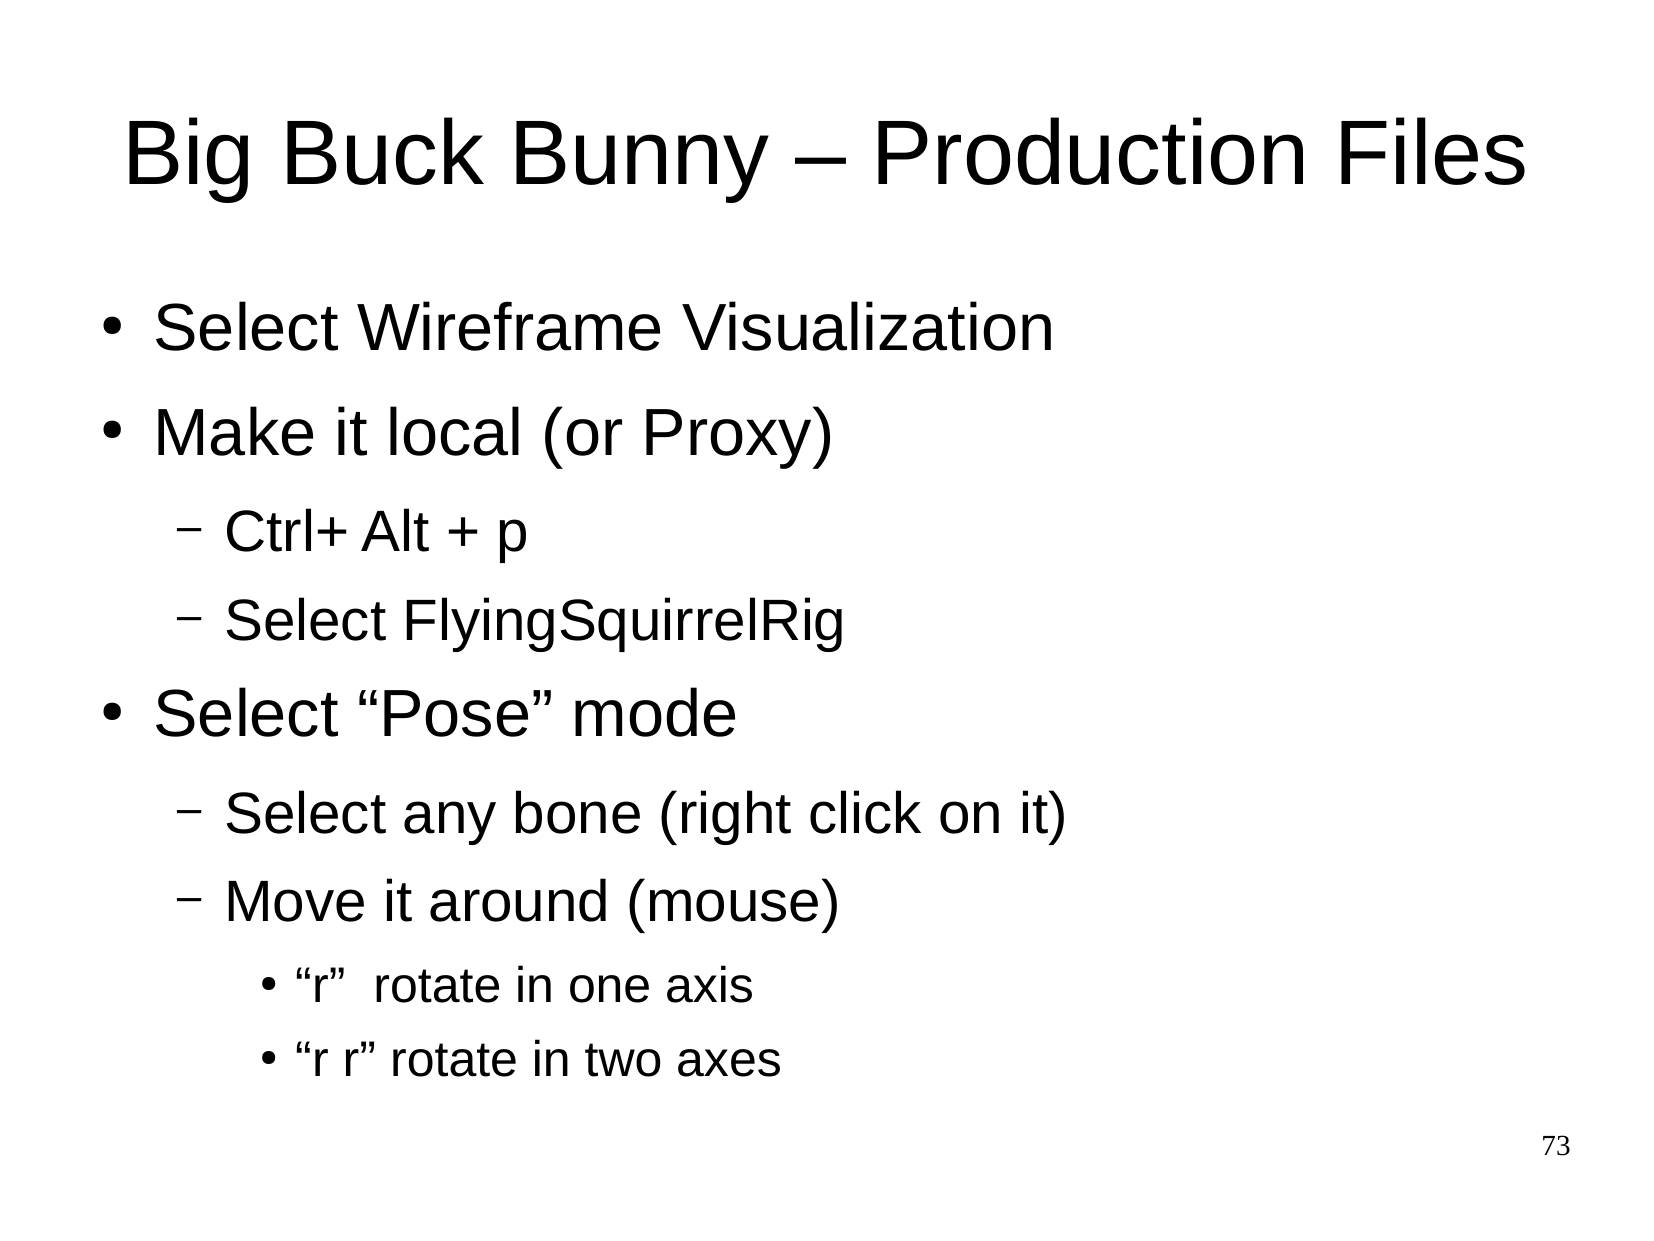

# Big Buck Bunny – Production Files
Select Wireframe Visualization
Make it local (or Proxy)
Ctrl+ Alt + p
Select FlyingSquirrelRig
Select “Pose” mode
Select any bone (right click on it)
Move it around (mouse)
“r” rotate in one axis
“r r” rotate in two axes
73